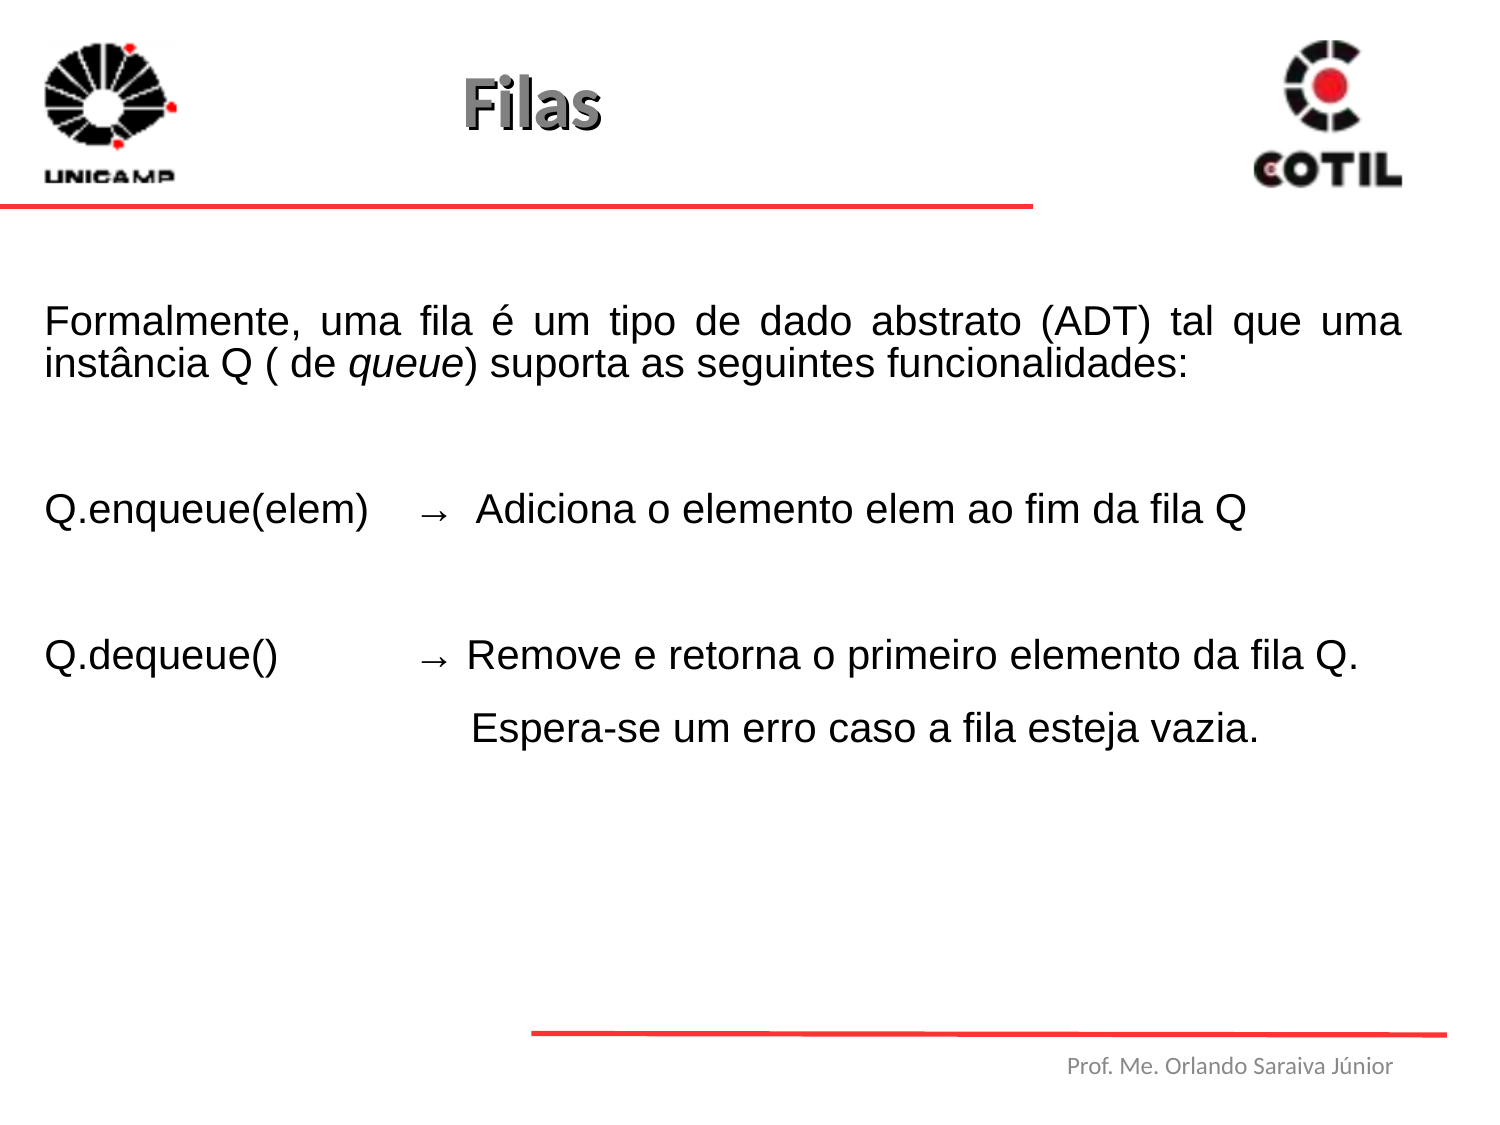

# Filas
Formalmente, uma fila é um tipo de dado abstrato (ADT) tal que uma instância Q ( de queue) suporta as seguintes funcionalidades:
Q.enqueue(elem)	→ Adiciona o elemento elem ao fim da fila Q
Q.dequeue()		→ Remove e retorna o primeiro elemento da fila Q.
	 				 Espera-se um erro caso a fila esteja vazia.